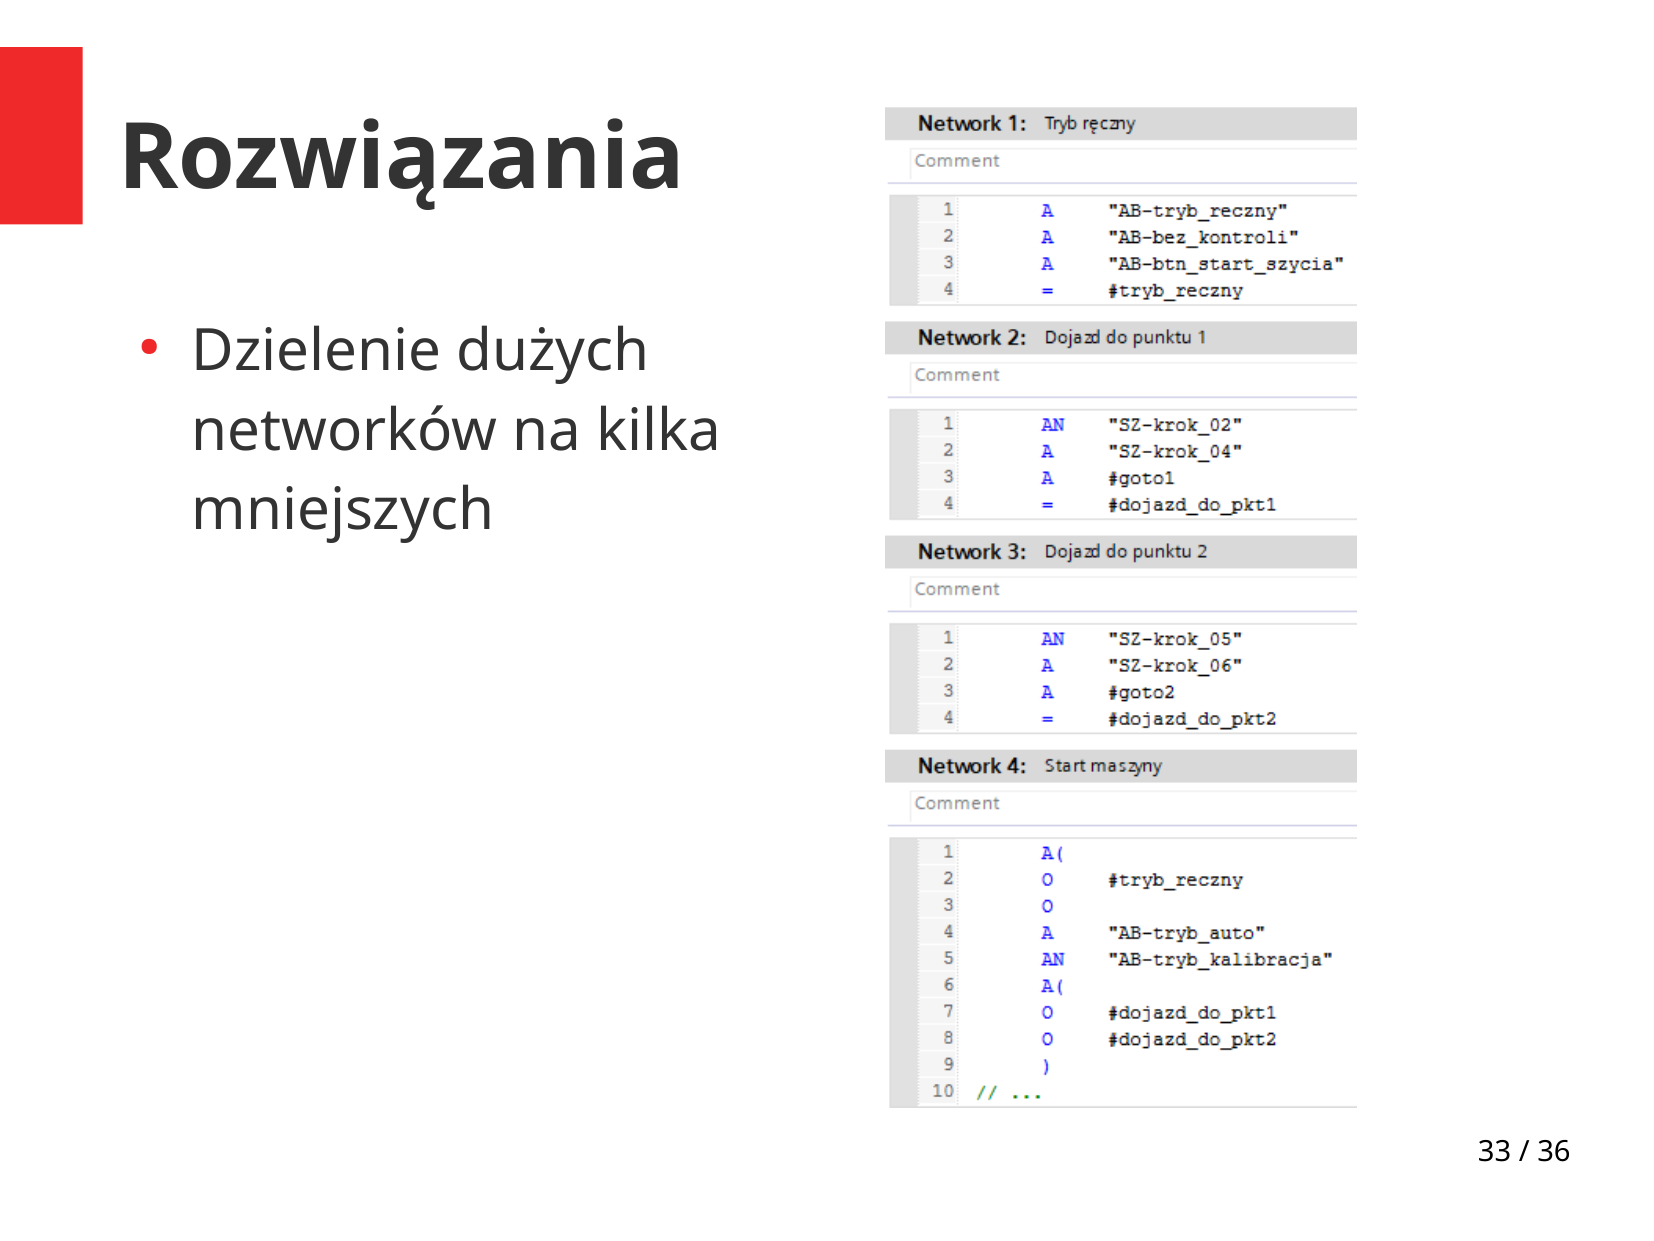

# Rozwiązania
Dzielenie dużych
networków na kilka
mniejszych
33